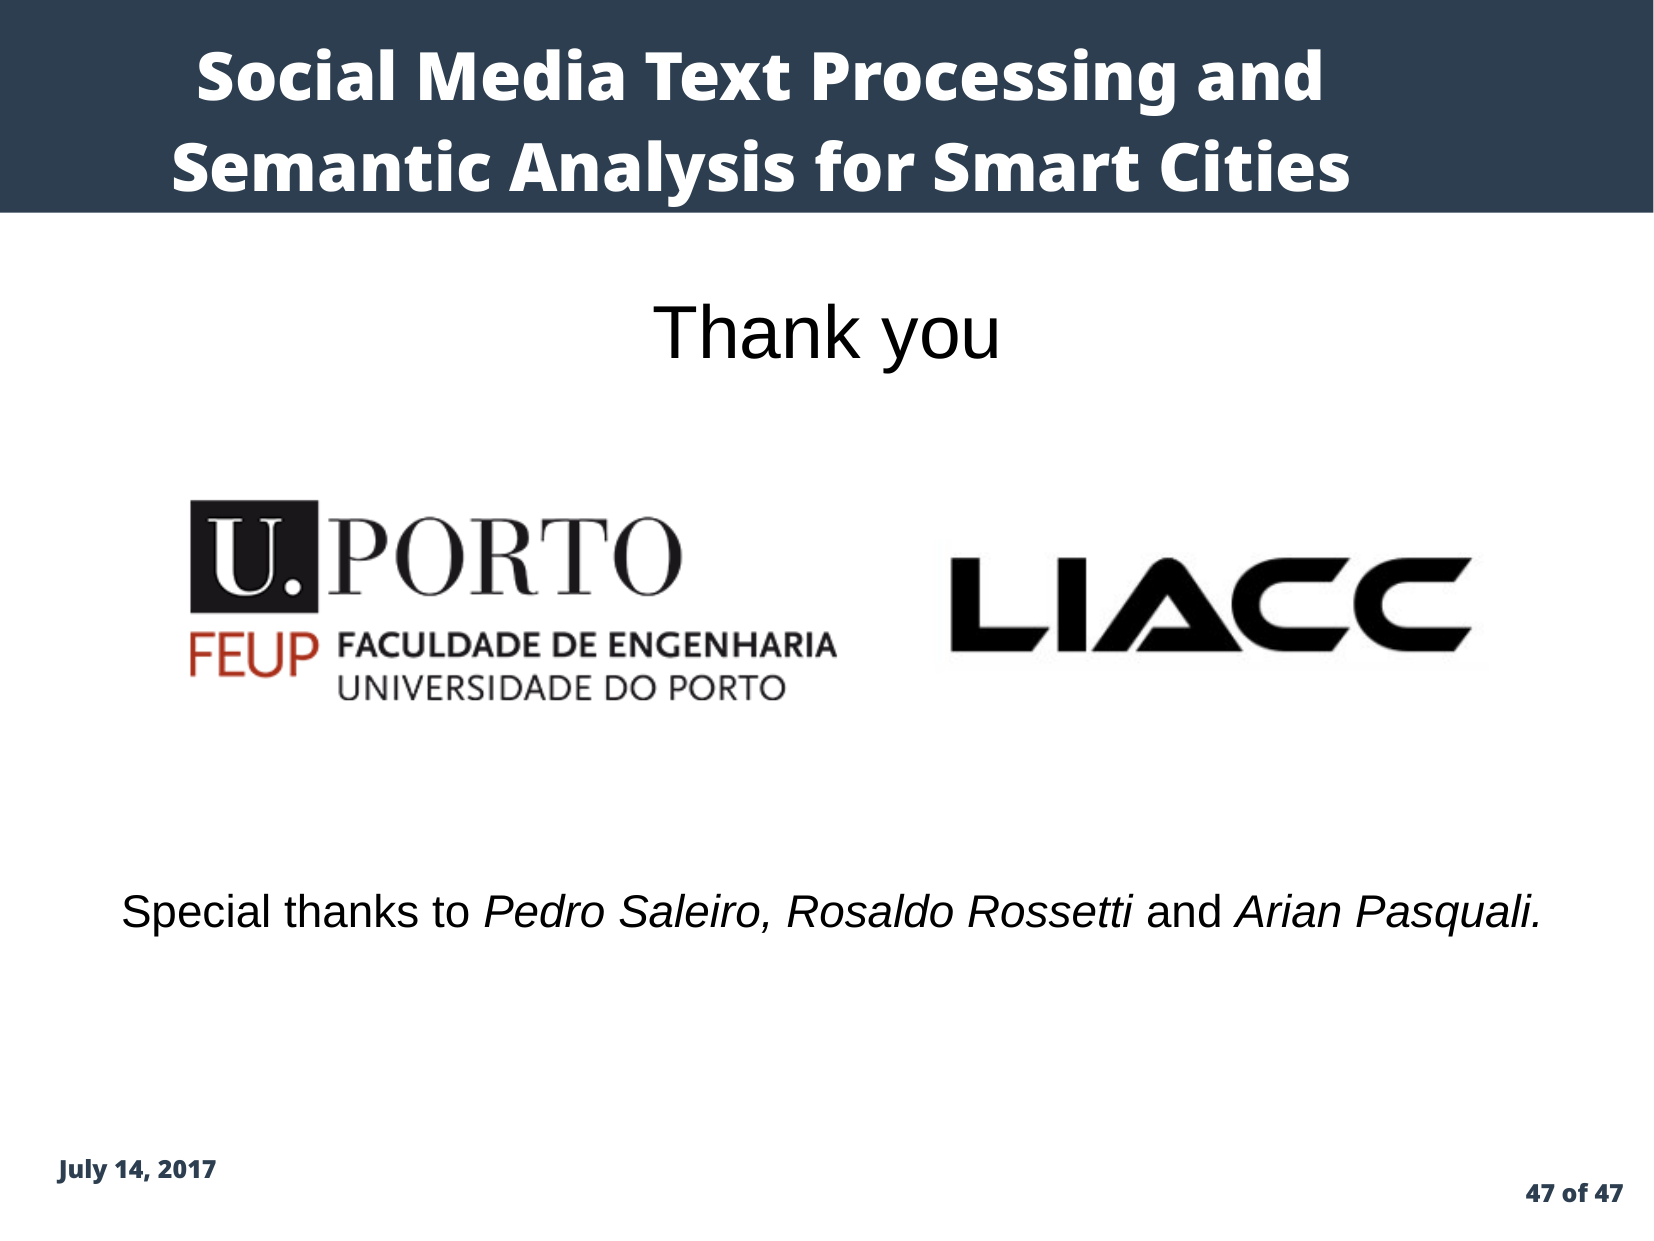

# Social Media Text Processing and Semantic Analysis for Smart Cities
Thank you
Special thanks to Pedro Saleiro, Rosaldo Rossetti and Arian Pasquali.
July 14, 2017
47